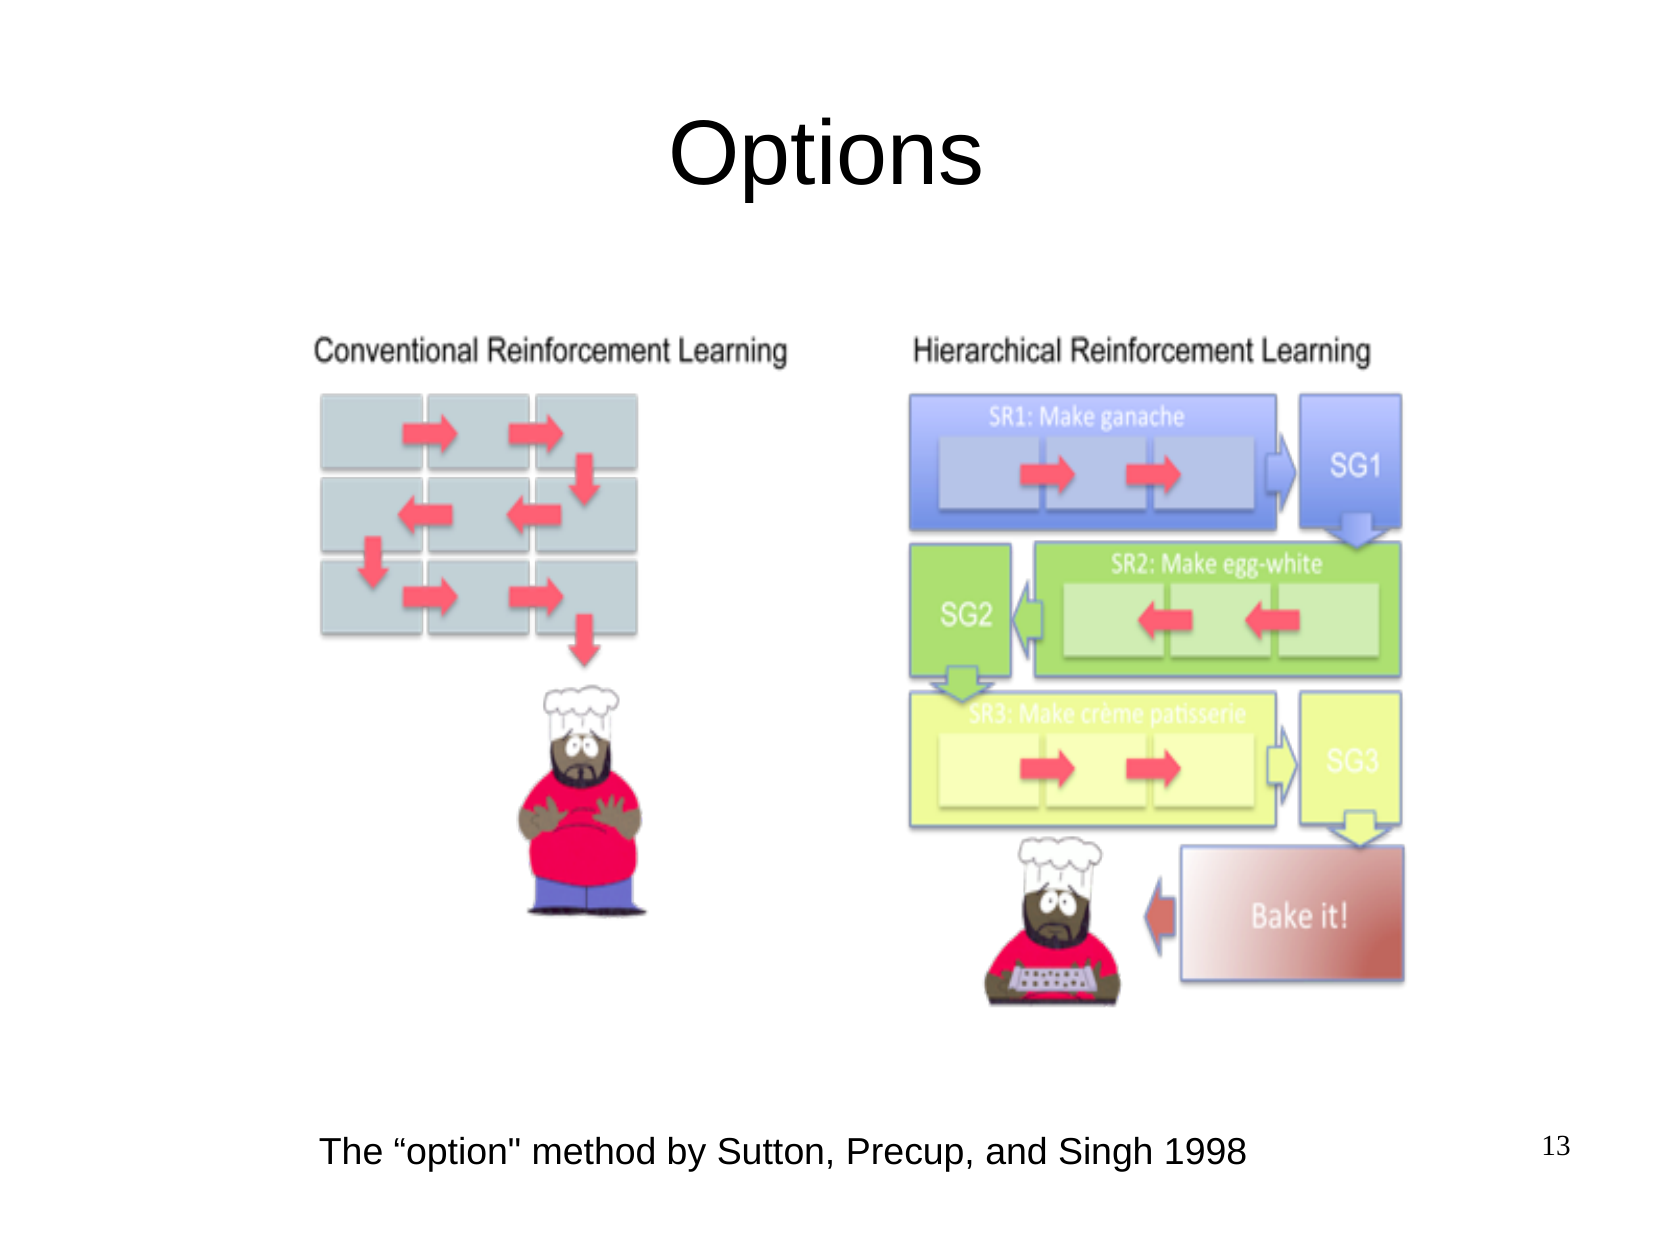

# Options
The “option" method by Sutton, Precup, and Singh 1998
13